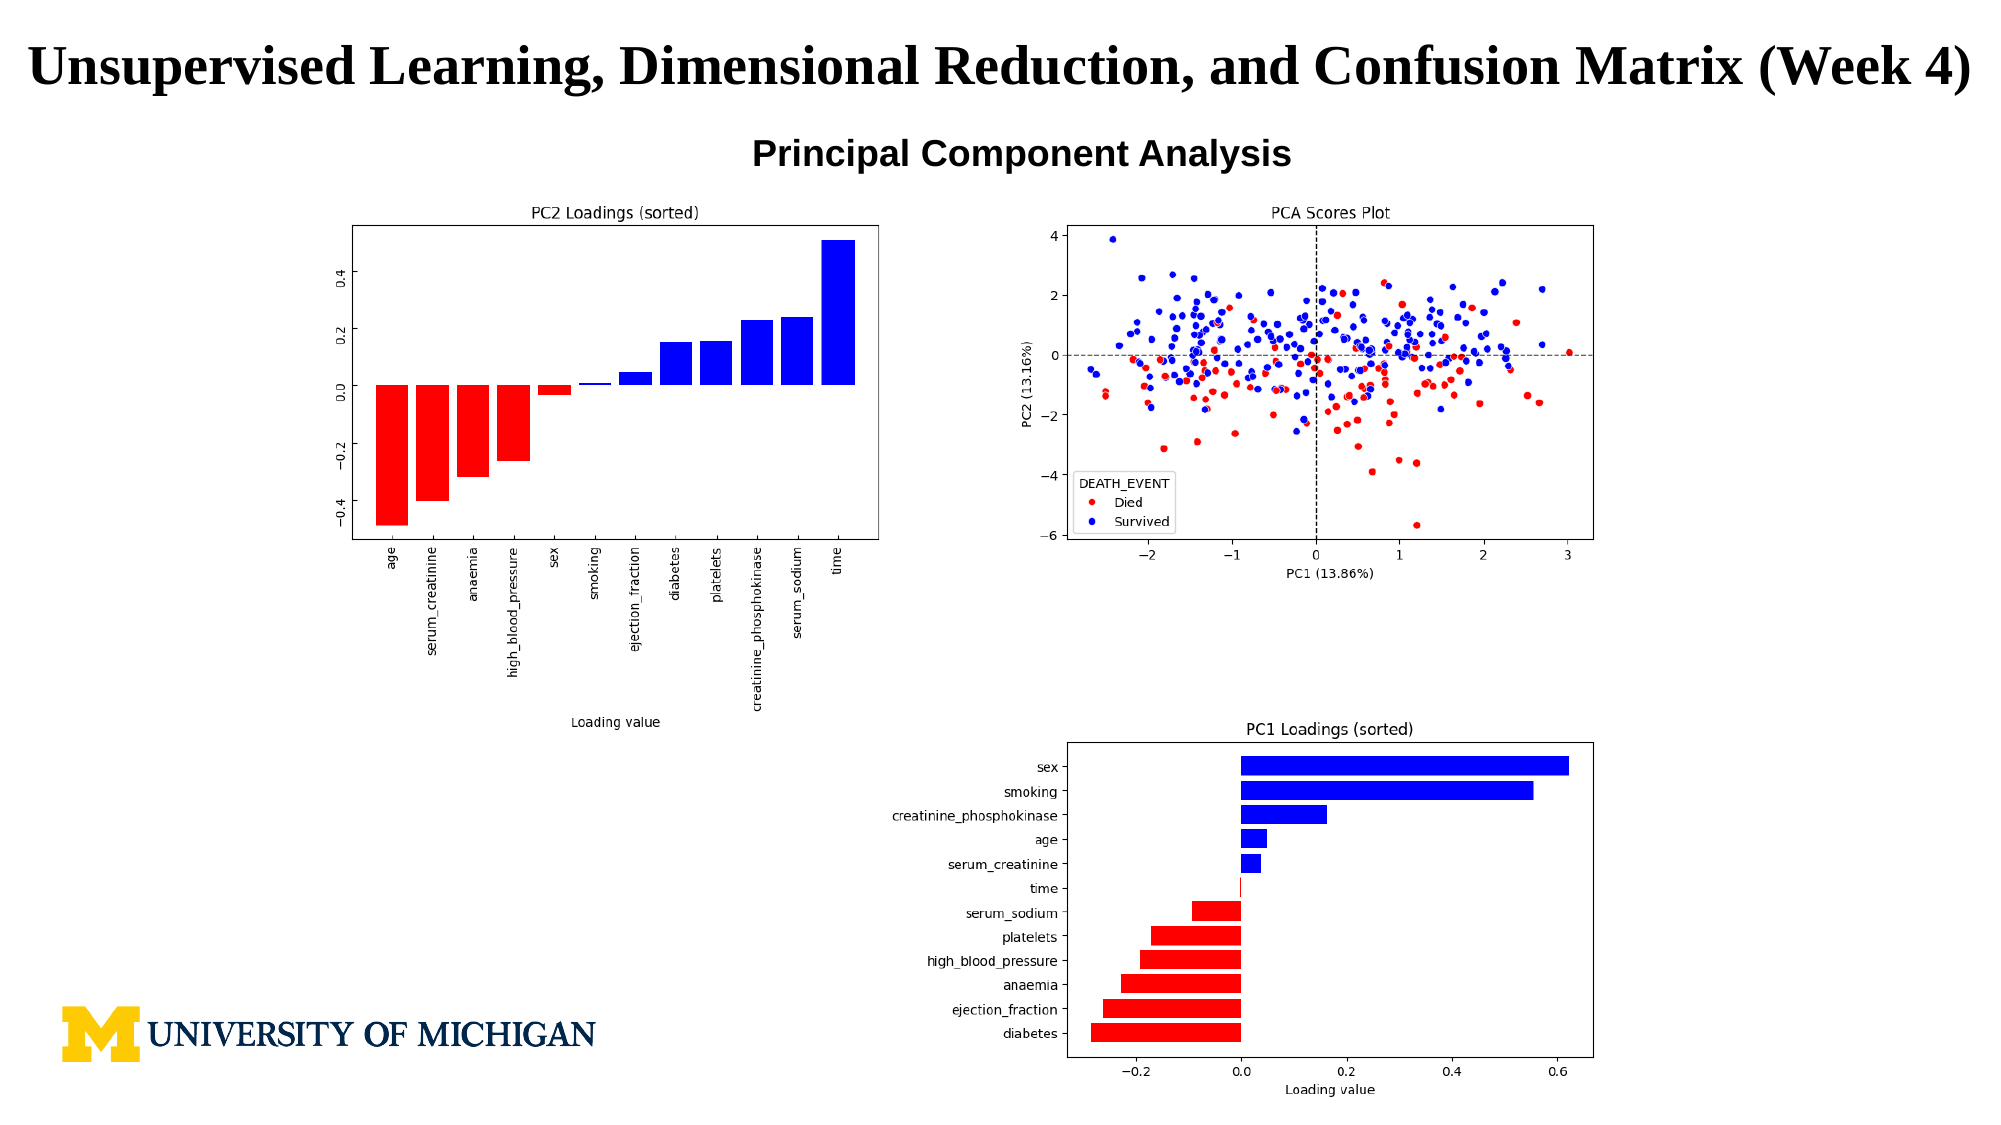

Unsupervised Learning, Dimensional Reduction, and Confusion Matrix (Week 4)
Principal Component Analysis